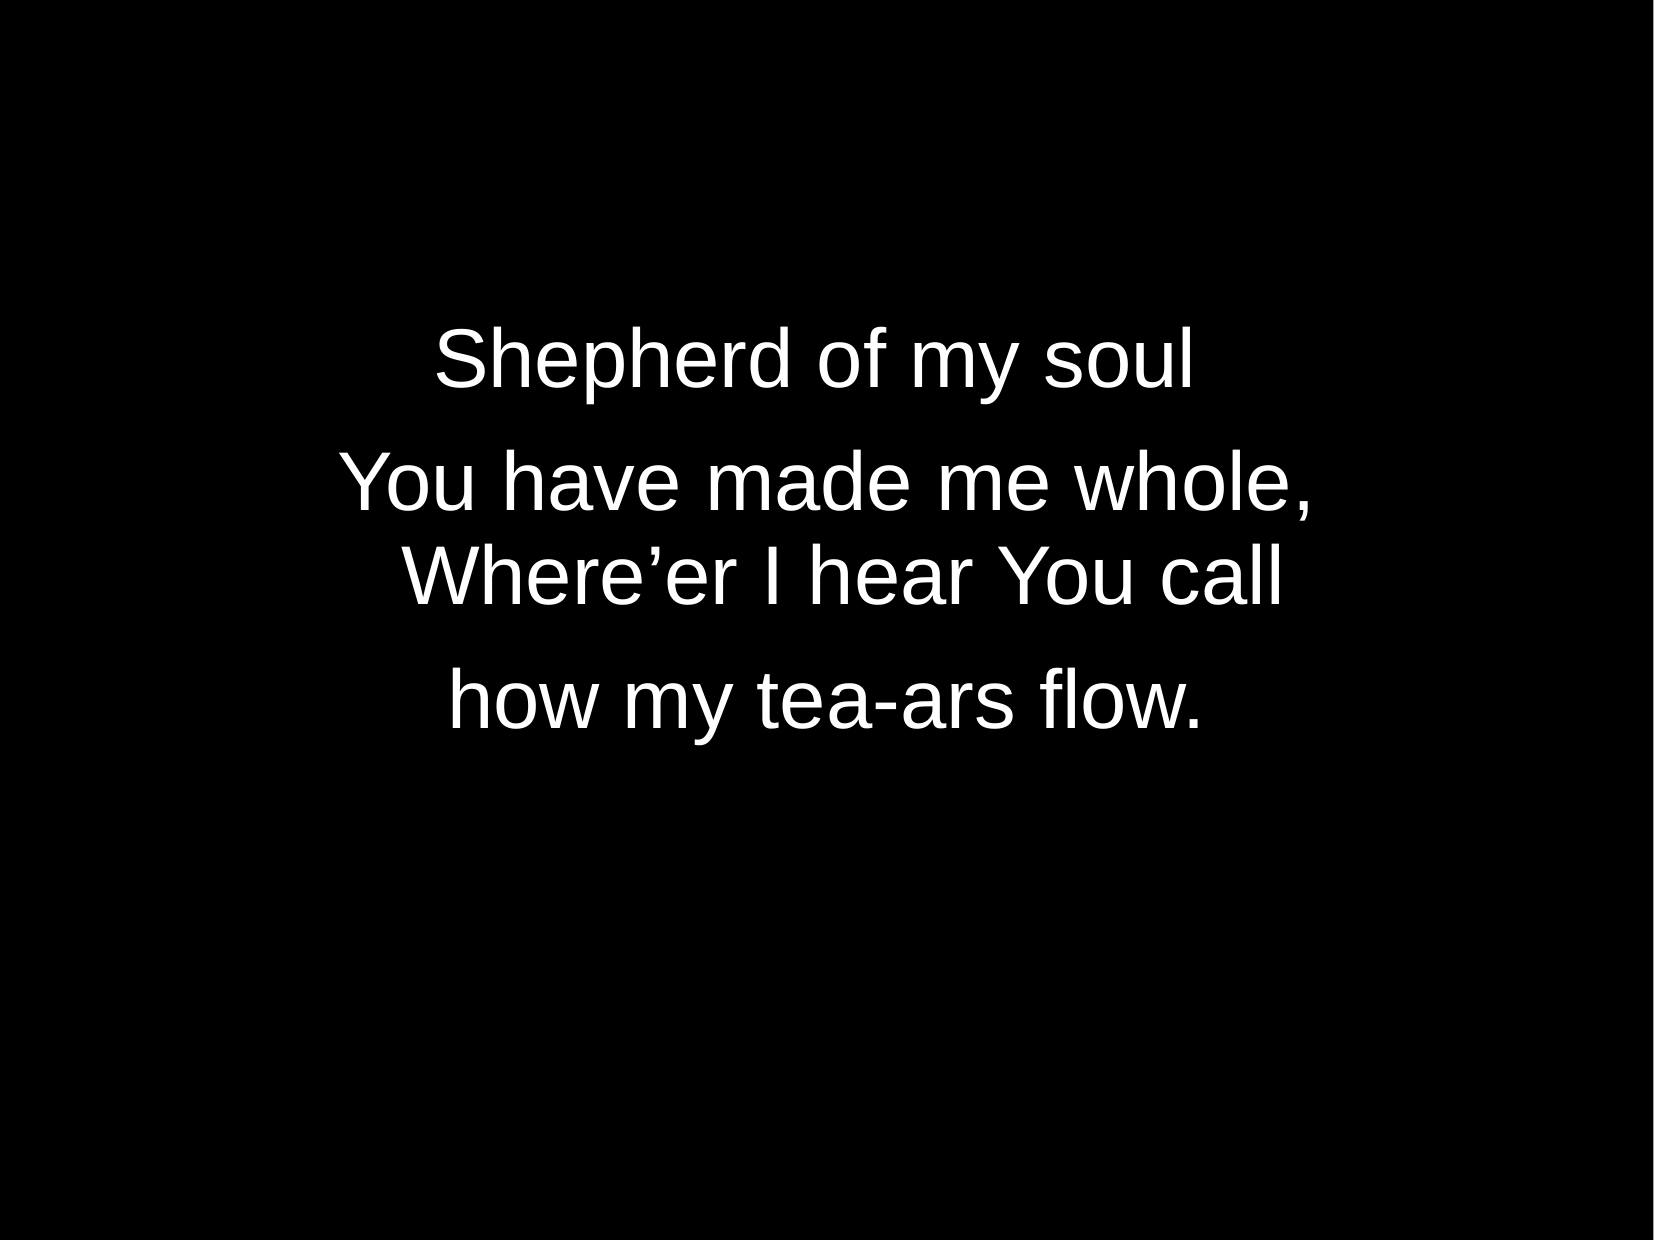

#
Shepherd of my soul
You have made me whole,
Where’er I hear You call
how my tea-ars flow.